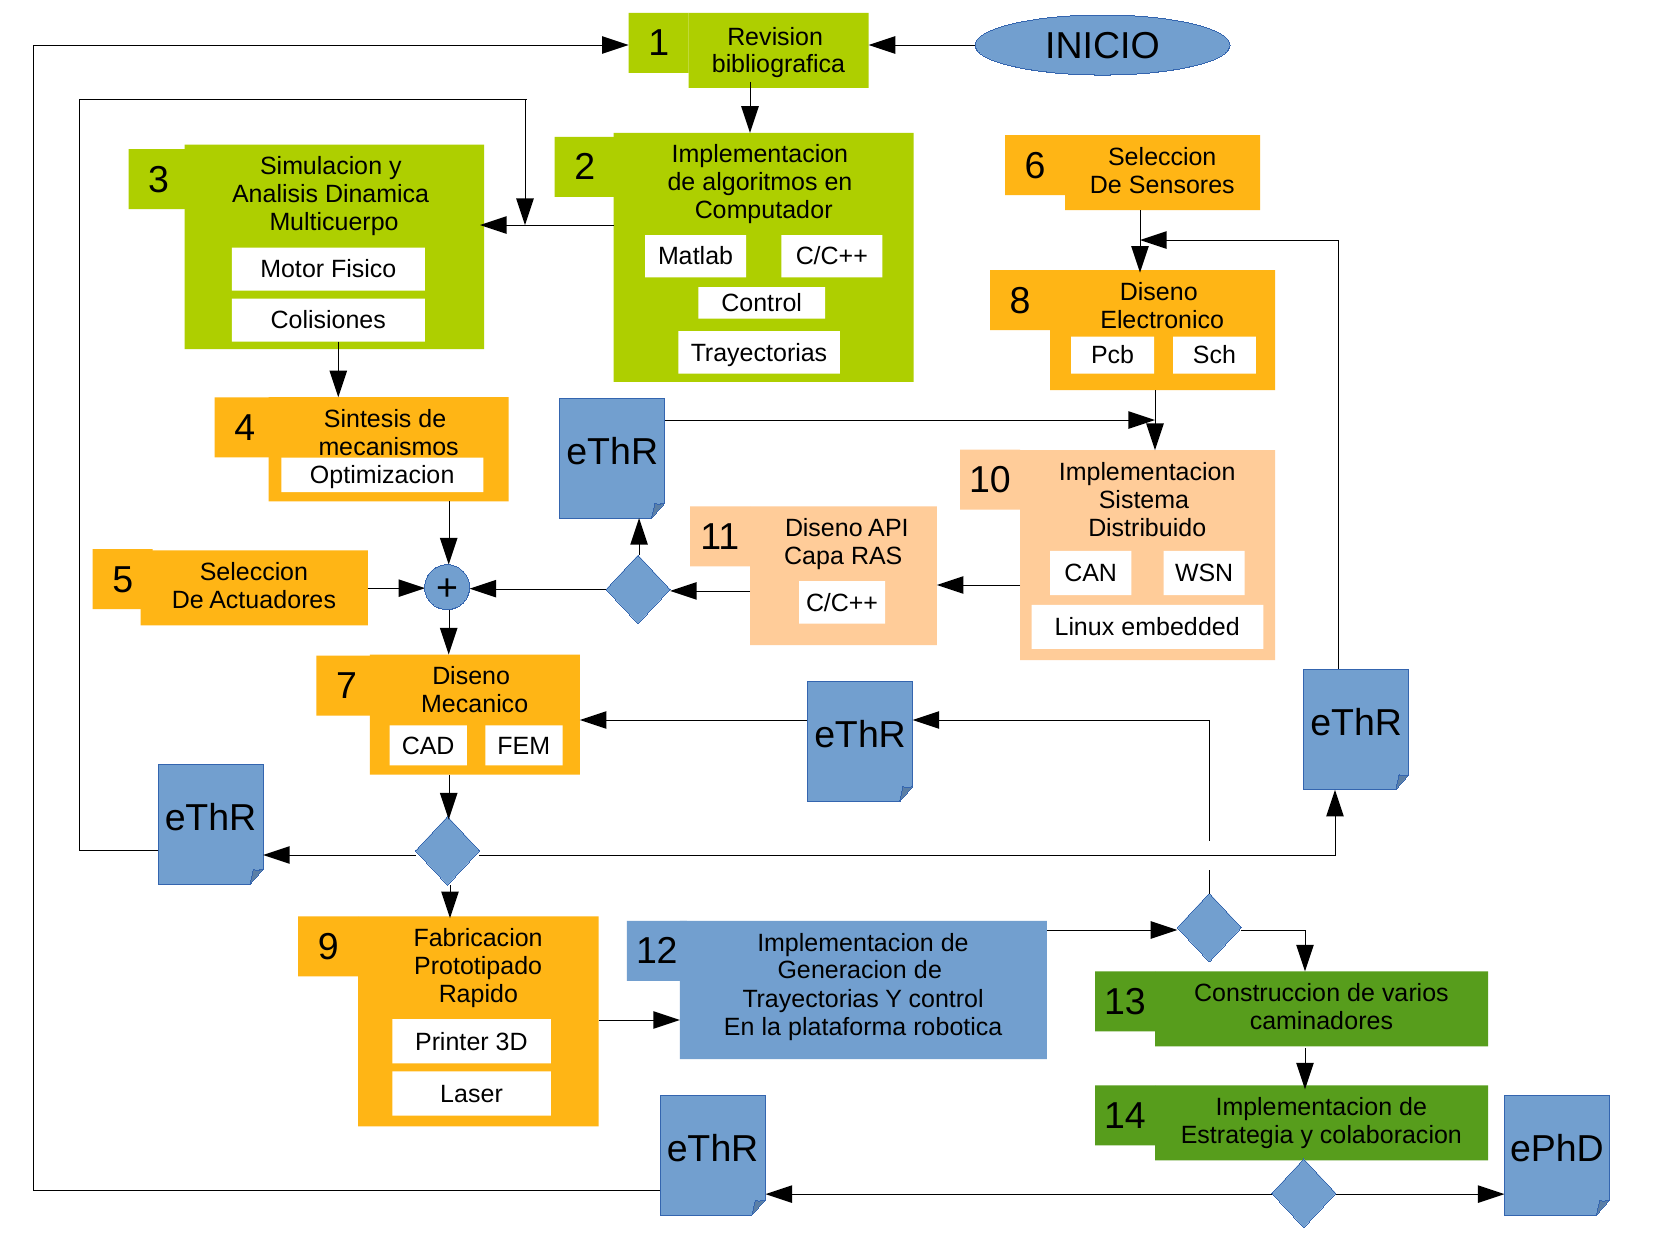

1
Revision
bibliografica
INICIO
Implementacion
de algoritmos en
Computador
Matlab
C/C++
Control
Trayectorias
2
6
Seleccion
De Sensores
Simulacion y
Analisis Dinamica
Multicuerpo
3
Motor Fisico
Colisiones
8
Diseno
Electronico
Pcb
Sch
Sintesis de
mecanismos
Optimizacion
4
eThR
10
Implementacion
Sistema
Distribuido
CAN
WSN
Linux embedded
11
 Diseno API
Capa RAS
C/C++
5
Seleccion
De Actuadores
+
Diseno
Mecanico
CAD
FEM
7
eThR
eThR
eThR
9
Fabricacion
Prototipado
Rapido
Printer 3D
Laser
12
Implementacion de
Generacion de
Trayectorias Y control
En la plataforma robotica
13
Construccion de varios
caminadores
14
Implementacion de
Estrategia y colaboracion
eThR
ePhD